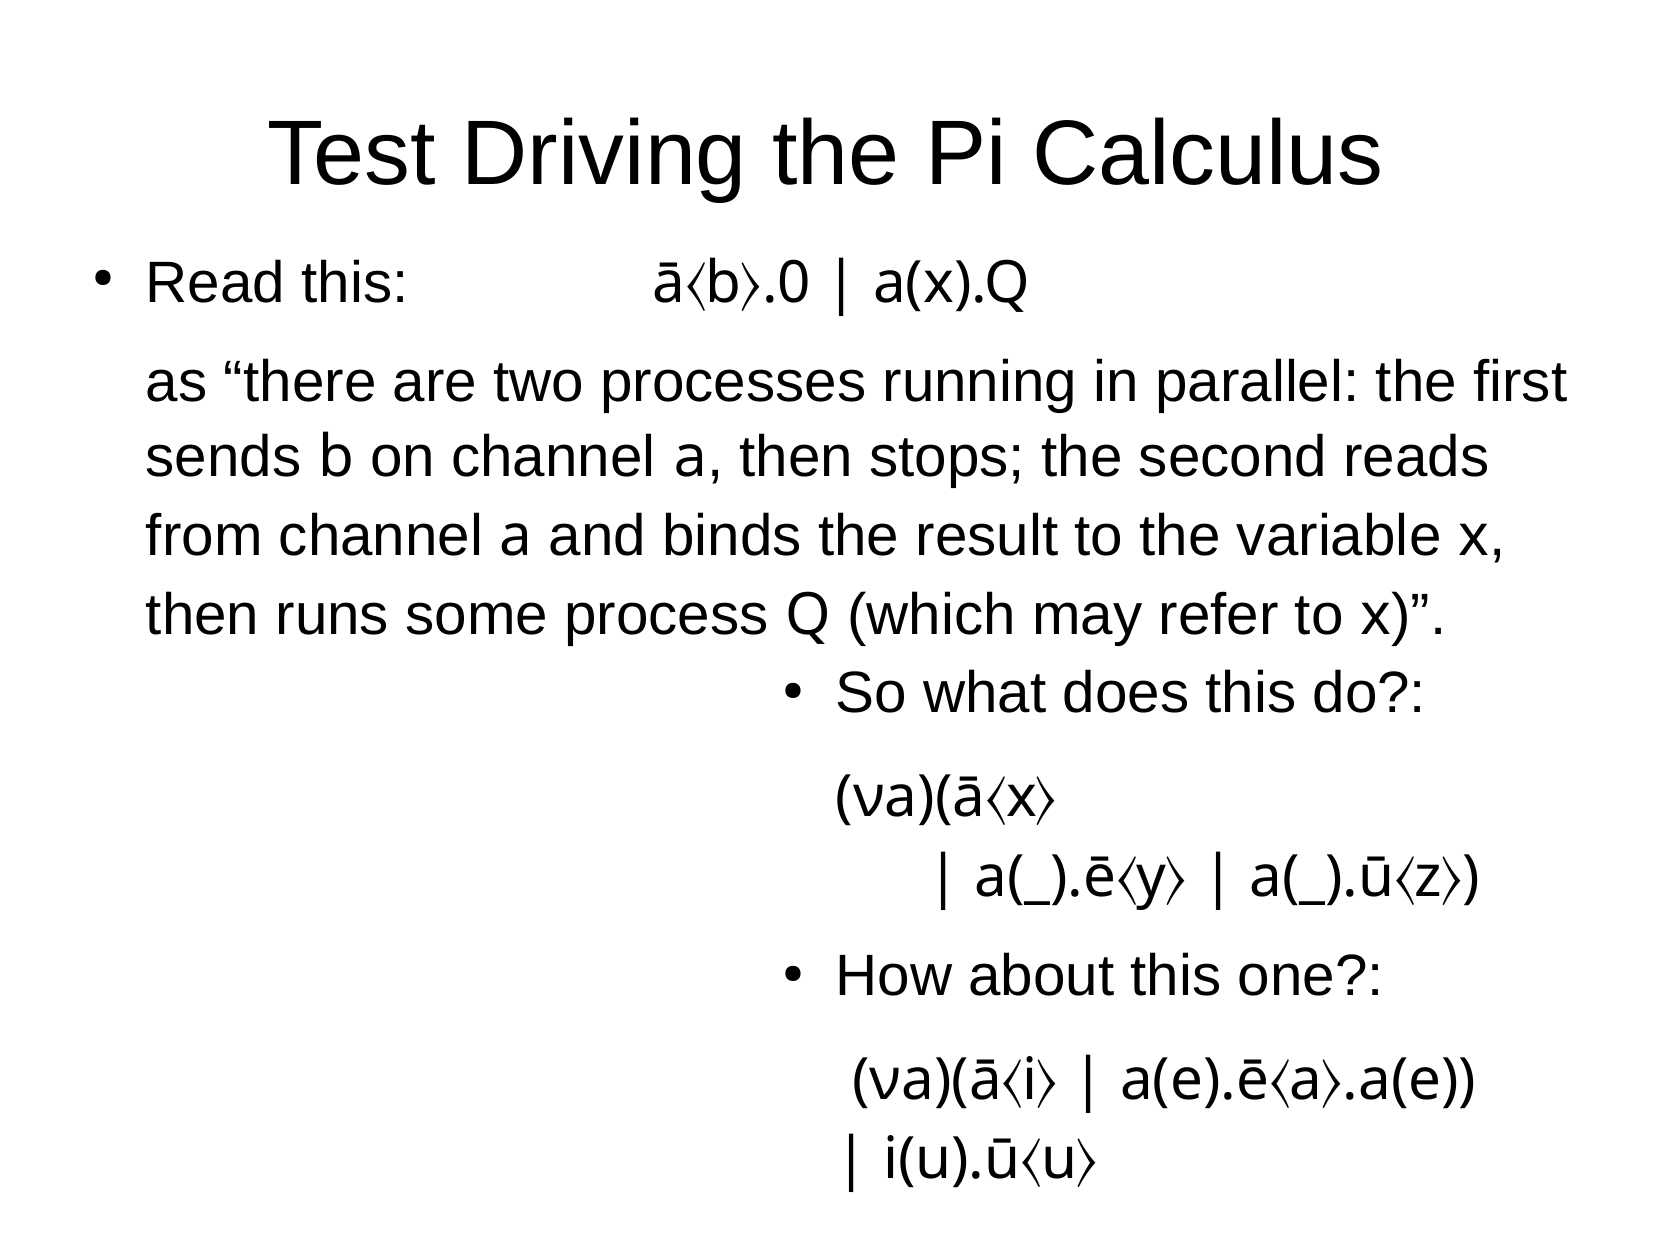

# Test Driving the Pi Calculus
Read this: ā〈b〉.0 | a(x).Q
as “there are two processes running in parallel: the first sends b on channel a, then stops; the second reads from channel a and binds the result to the variable x, then runs some process Q (which may refer to x)”.
So what does this do?:
(νa)(ā〈x〉
 | a(_).ē〈y〉 | a(_).ū〈z〉)
How about this one?:
 (νa)(ā〈i〉 | a(e).ē〈a〉.a(e)) | i(u).ū〈u〉